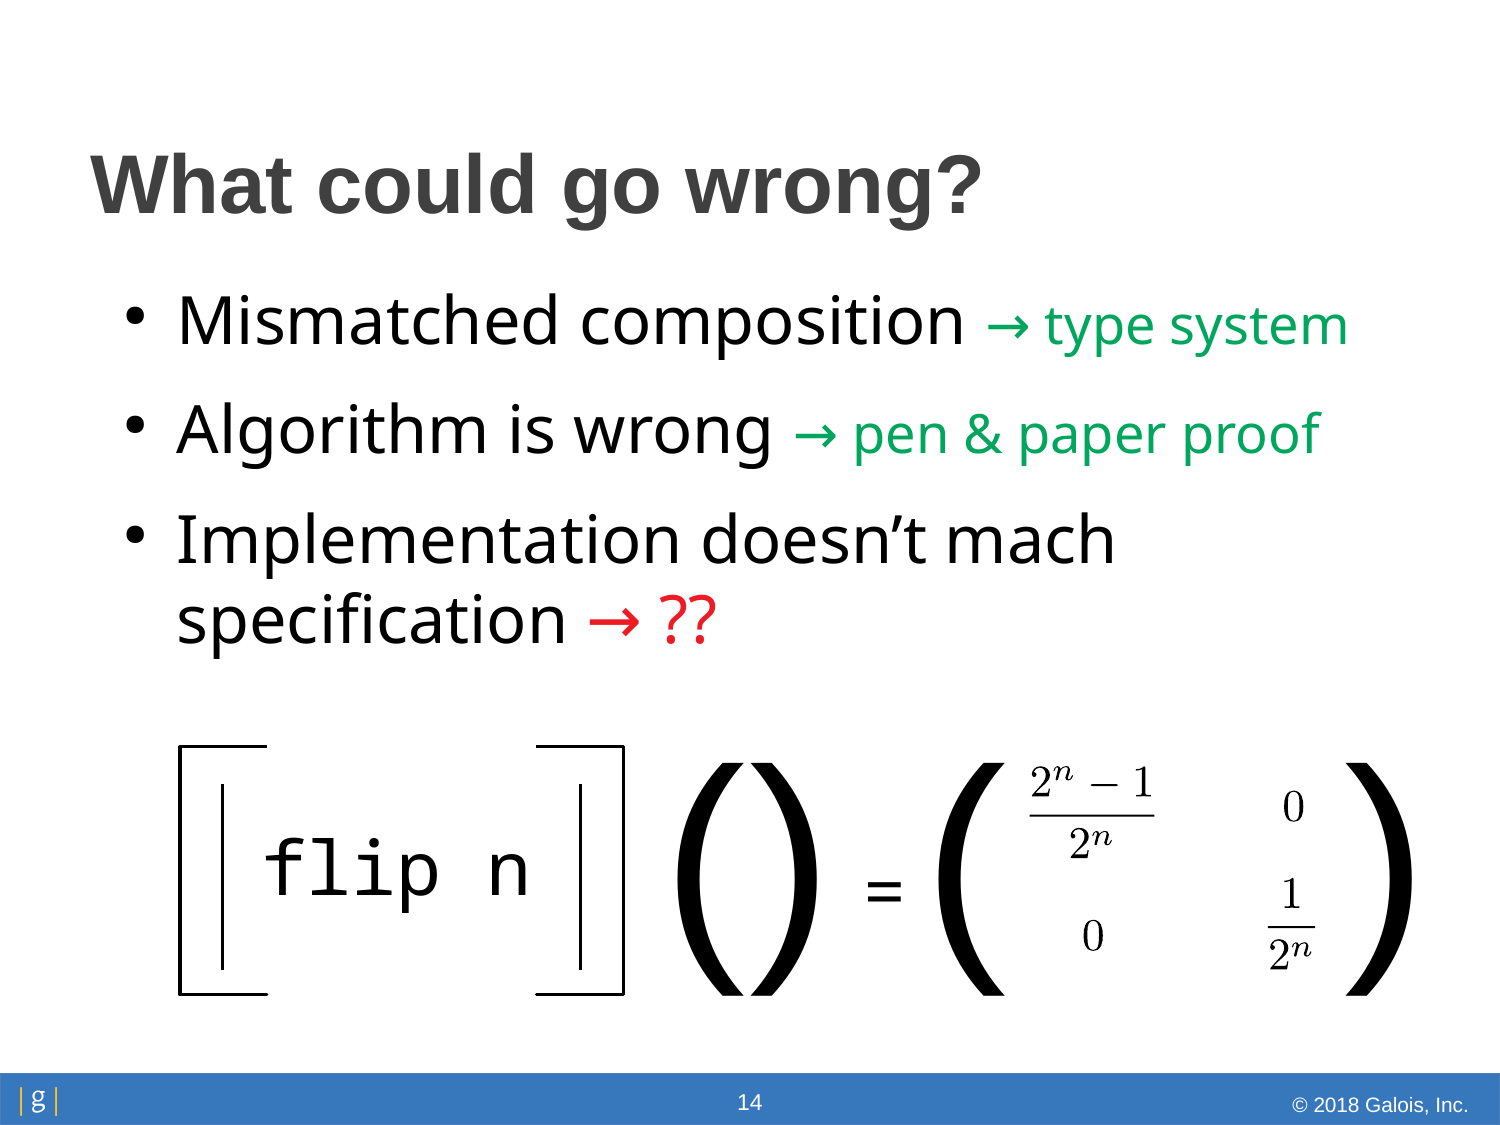

# What could go wrong?
Mismatched composition → type system
Algorithm is wrong → pen & paper proof
Implementation doesn’t mach specification → ??
(
)
(
)
=
flip n